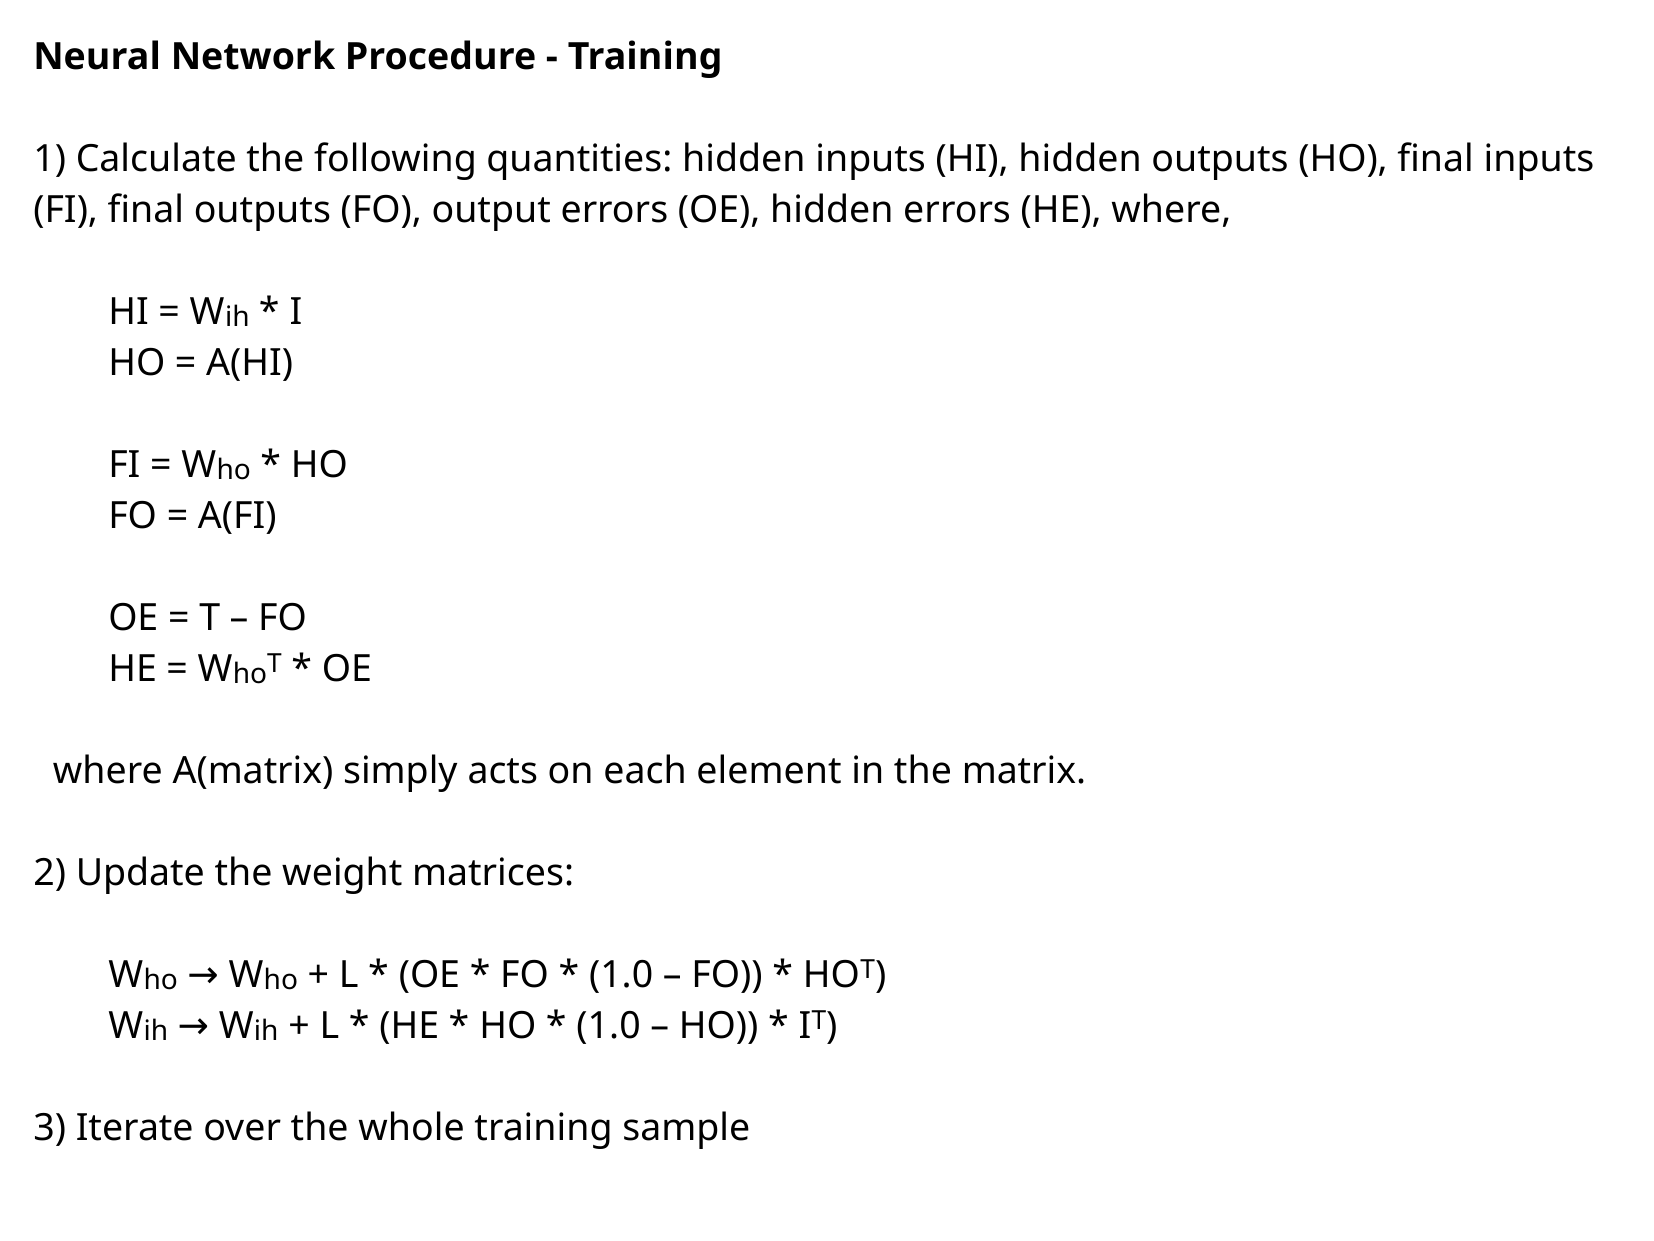

Neural Network Procedure - Training
1) Calculate the following quantities: hidden inputs (HI), hidden outputs (HO), final inputs (FI), final outputs (FO), output errors (OE), hidden errors (HE), where,
	HI = Wih * I
	HO = A(HI)
	FI = Who * HO
	FO = A(FI)
	OE = T – FO
	HE = WhoT * OE
 where A(matrix) simply acts on each element in the matrix.
2) Update the weight matrices:
	Who → Who + L * (OE * FO * (1.0 – FO)) * HOT)
	Wih → Wih + L * (HE * HO * (1.0 – HO)) * IT)
3) Iterate over the whole training sample